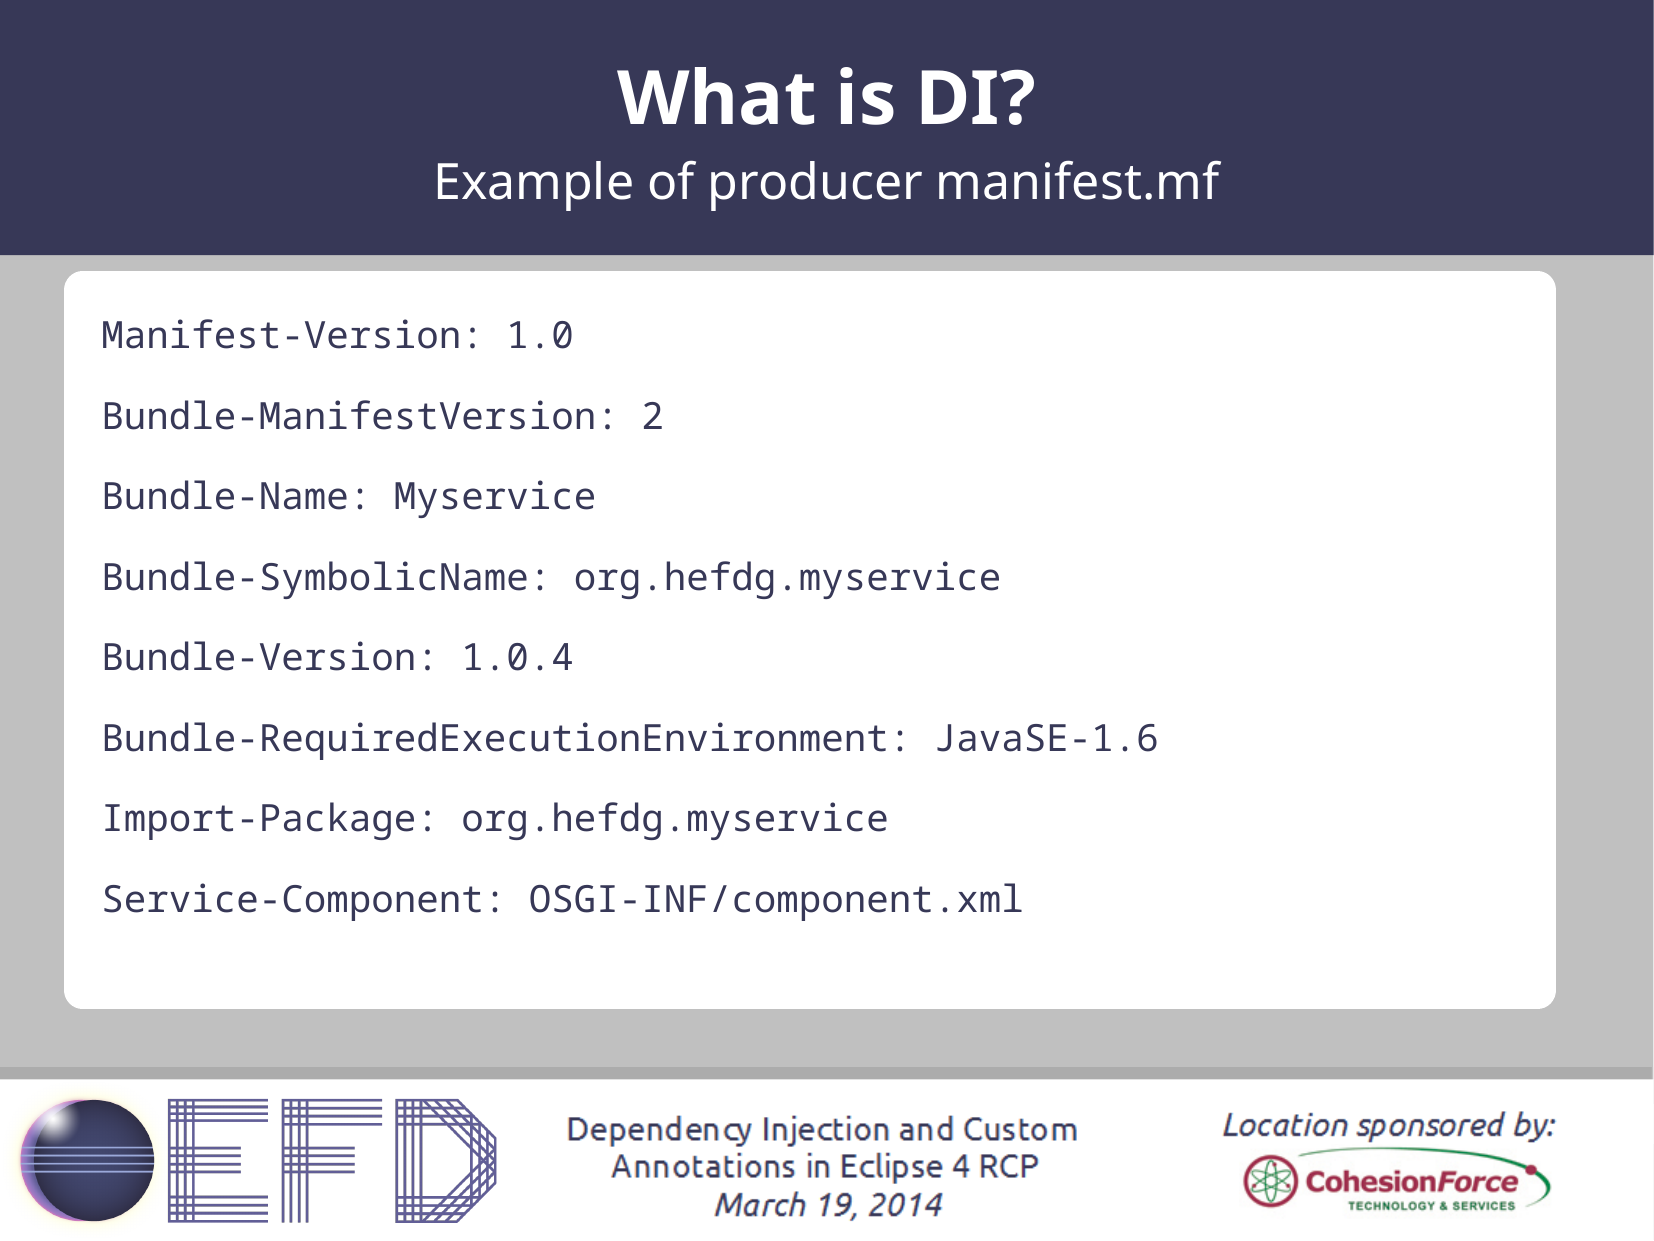

# What is DI? Example of producer manifest.mf
Manifest-Version: 1.0
Bundle-ManifestVersion: 2
Bundle-Name: Myservice
Bundle-SymbolicName: org.hefdg.myservice
Bundle-Version: 1.0.4
Bundle-RequiredExecutionEnvironment: JavaSE-1.6
Import-Package: org.hefdg.myservice
Service-Component: OSGI-INF/component.xml